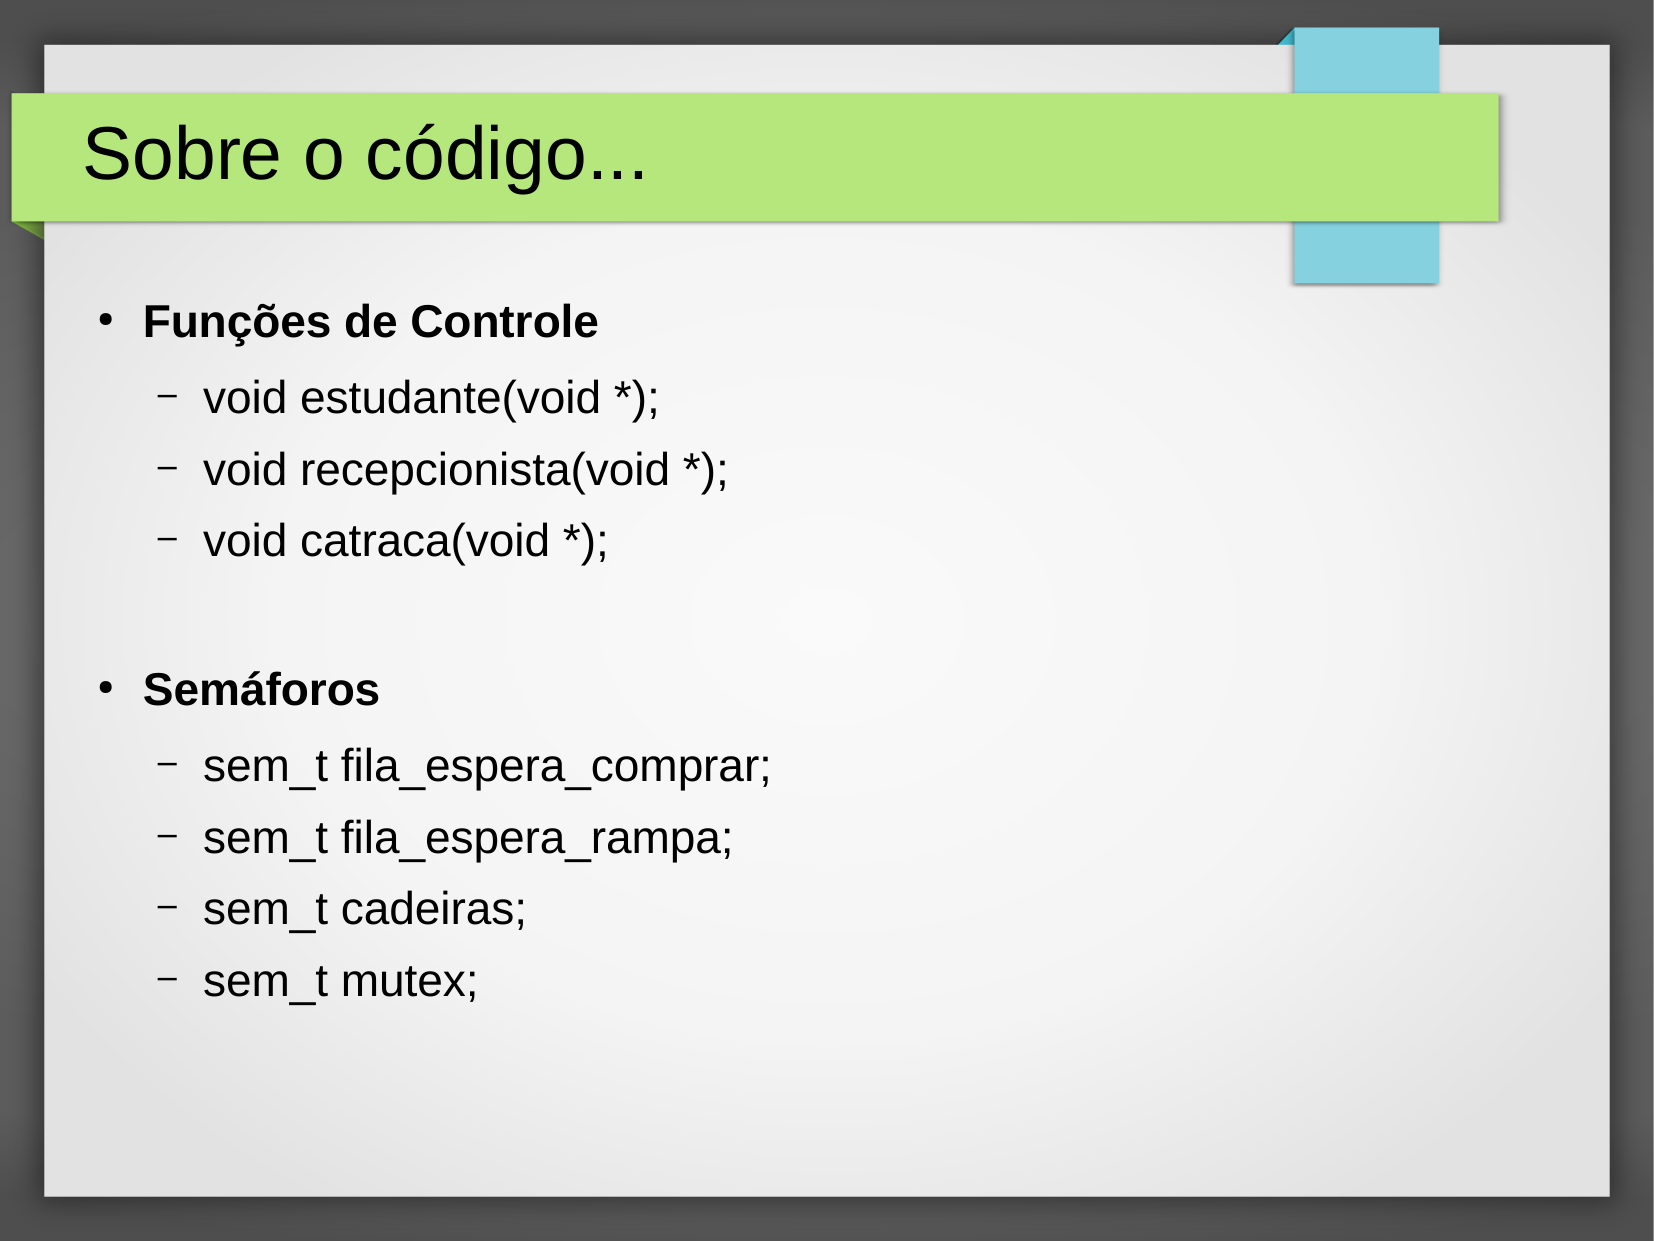

# Sobre o código...
Funções de Controle
void estudante(void *);
void recepcionista(void *);
void catraca(void *);
Semáforos
sem_t fila_espera_comprar;
sem_t fila_espera_rampa;
sem_t cadeiras;
sem_t mutex;